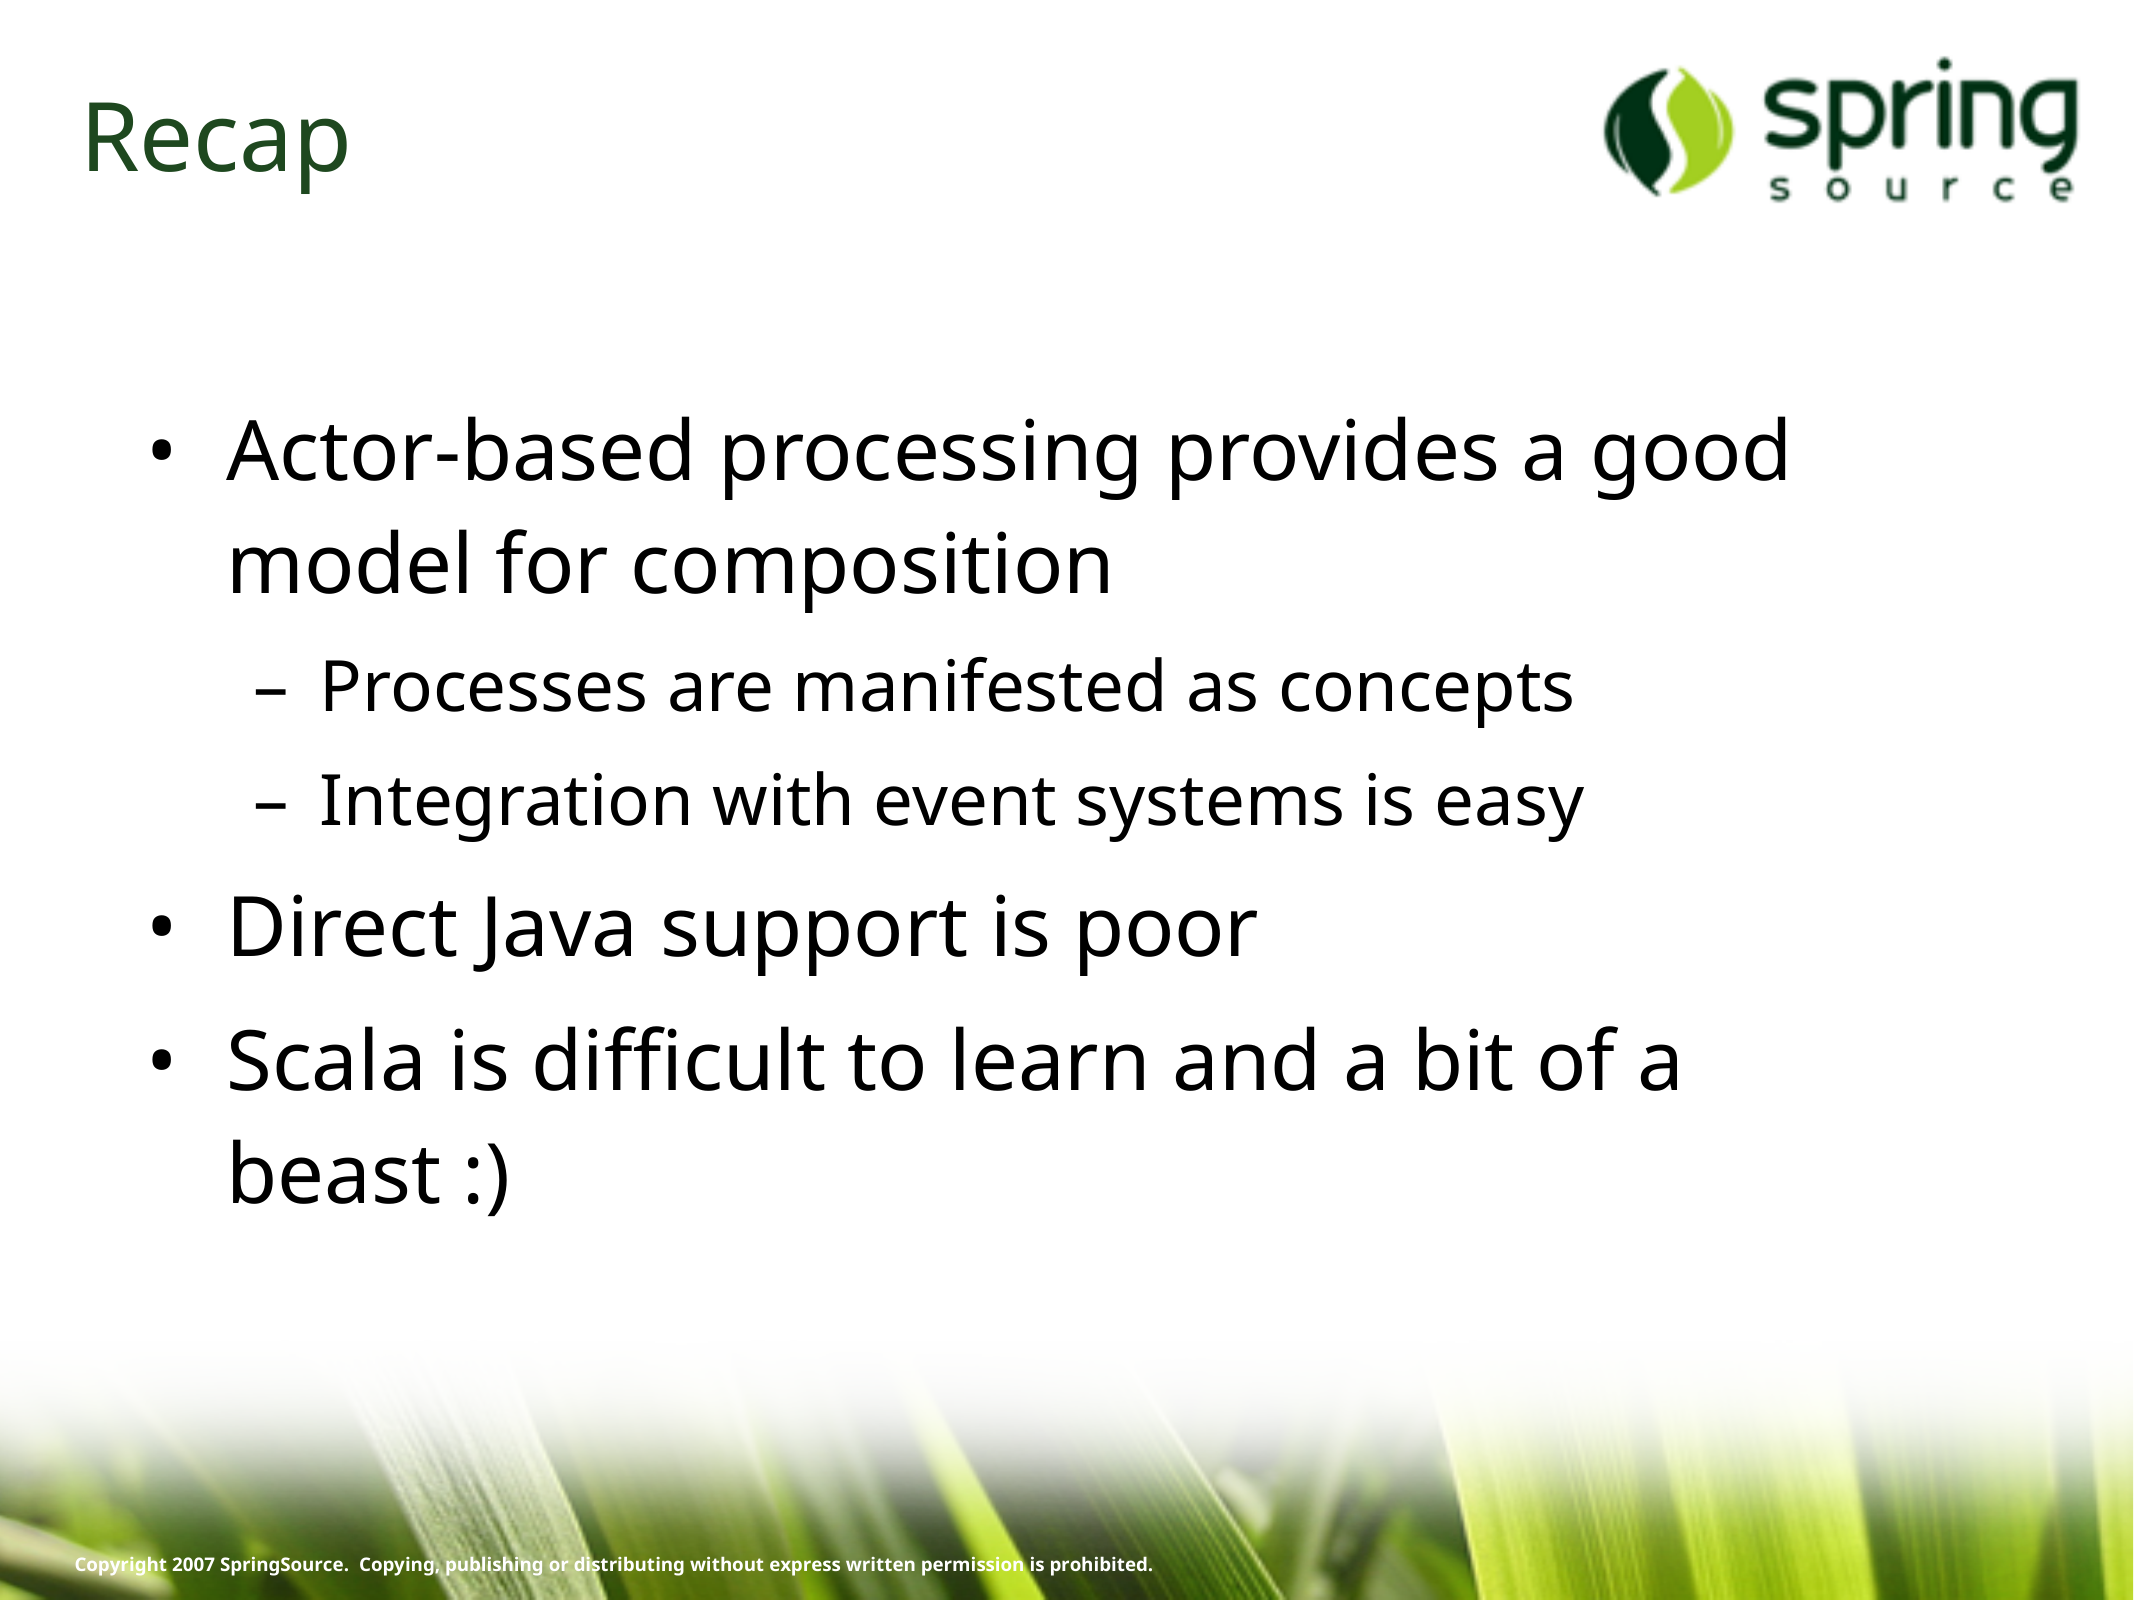

# Recap
Actor-based processing provides a good model for composition
Processes are manifested as concepts
Integration with event systems is easy
Direct Java support is poor
Scala is difficult to learn and a bit of a beast :)